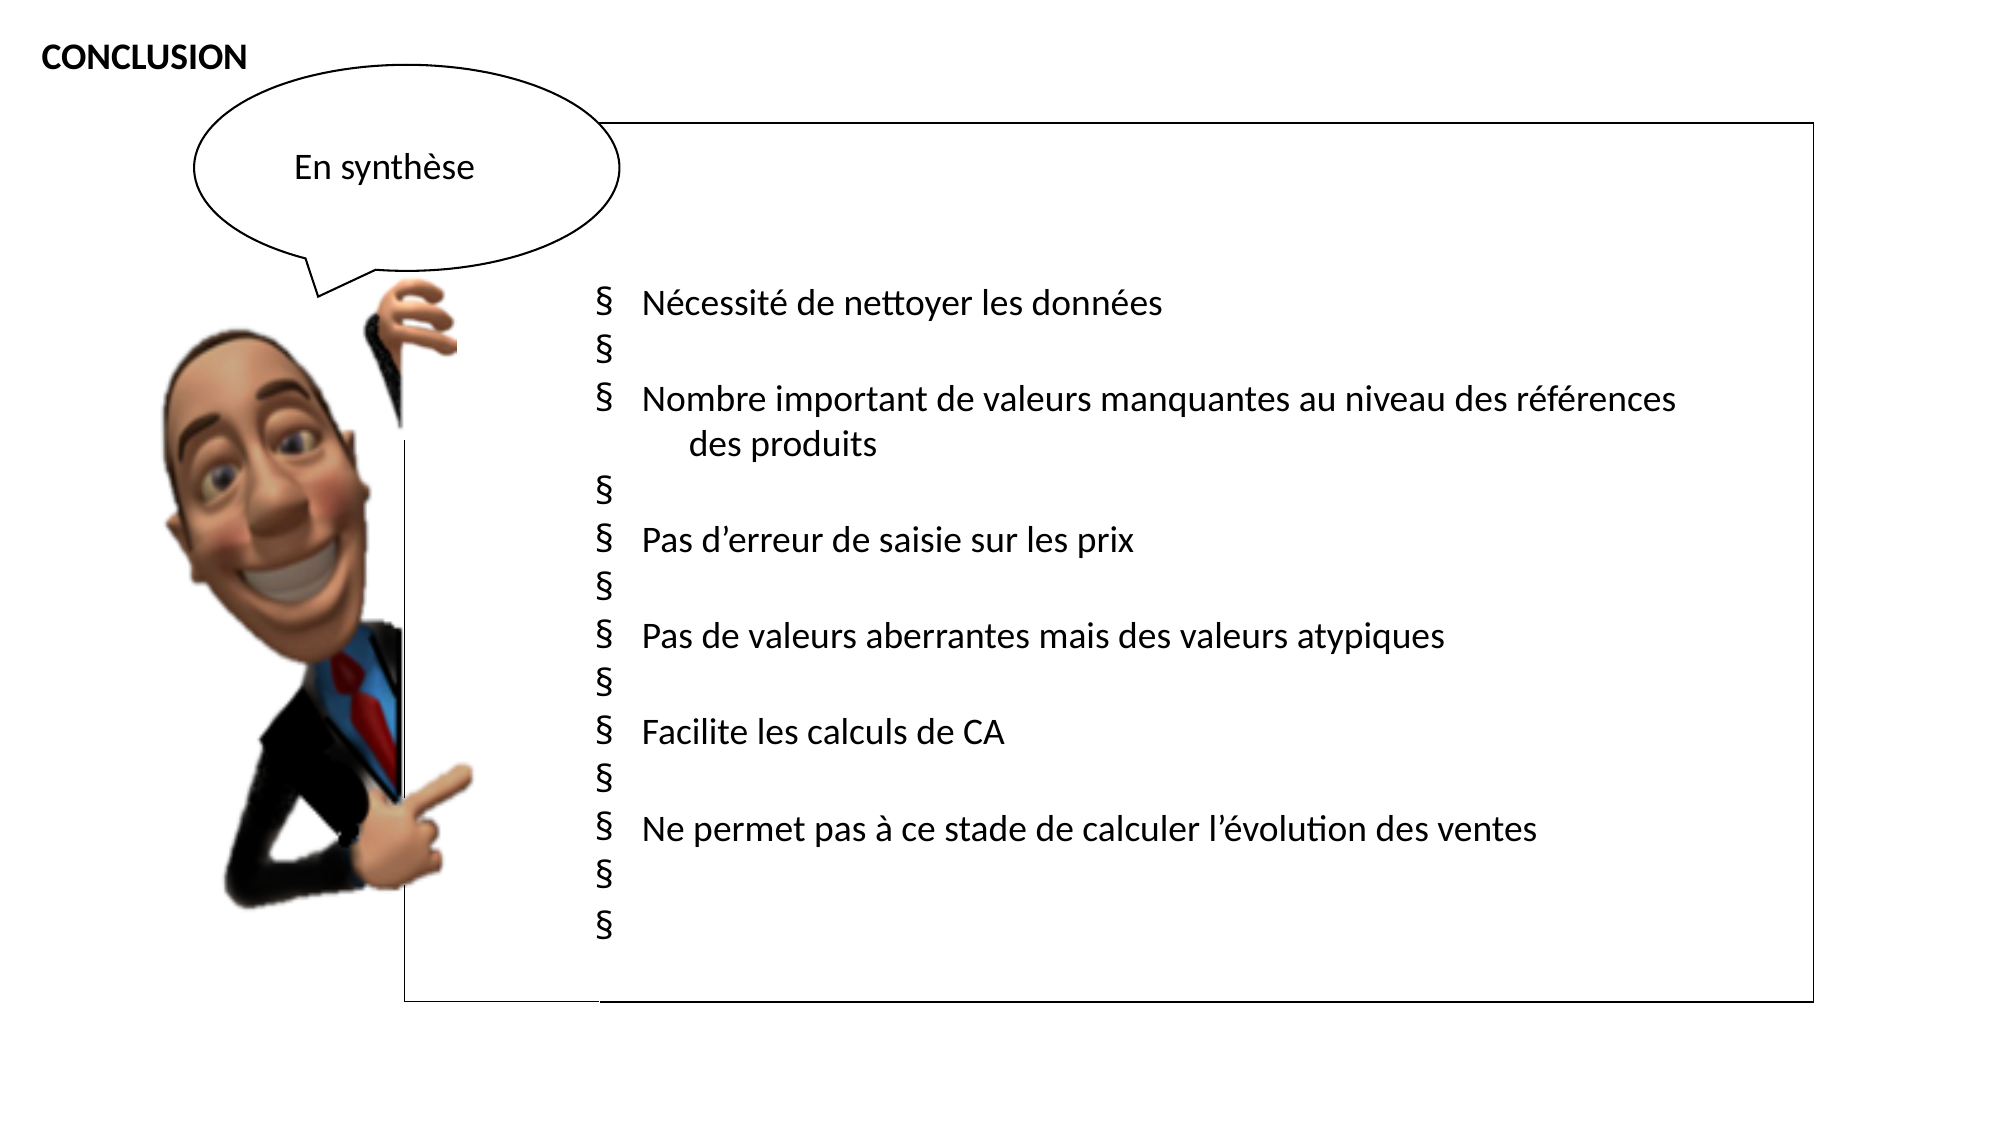

CONCLUSION
En synthèse
Nécessité de nettoyer les données
Nombre important de valeurs manquantes au niveau des références des produits
Pas d’erreur de saisie sur les prix
Pas de valeurs aberrantes mais des valeurs atypiques
Facilite les calculs de CA
Ne permet pas à ce stade de calculer l’évolution des ventes